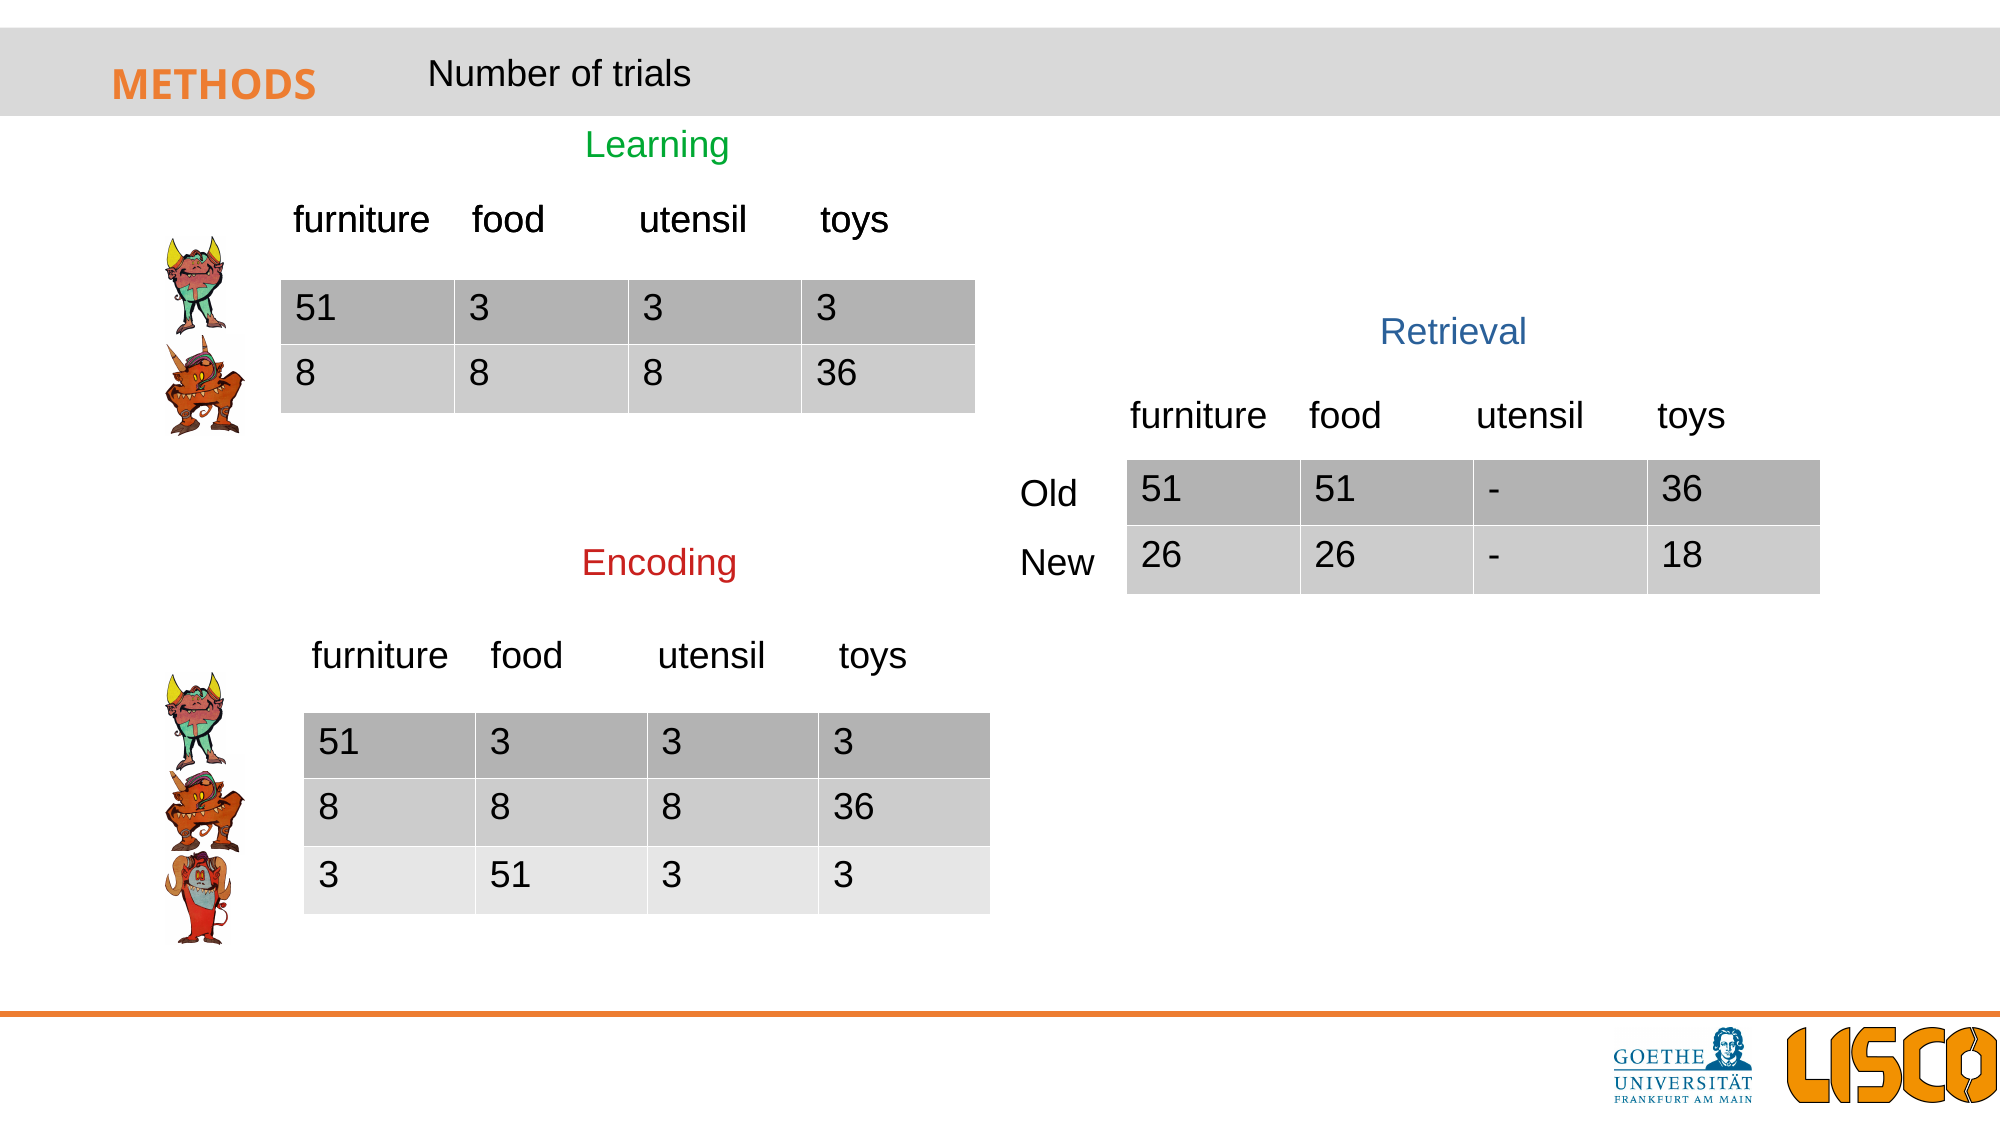

Number of trials
METHODS
Learning
furniture food utensil toys
furniture food utensil toys
| 51 | 3 | 3 | 3 |
| --- | --- | --- | --- |
| 8 | 8 | 8 | 36 |
Retrieval
furniture food utensil toys
| 51 | 51 | - | 36 |
| --- | --- | --- | --- |
| 26 | 26 | - | 18 |
Old
Encoding
New
furniture food utensil toys
| 51 | 3 | 3 | 3 |
| --- | --- | --- | --- |
| 8 | 8 | 8 | 36 |
| 3 | 51 | 3 | 3 |